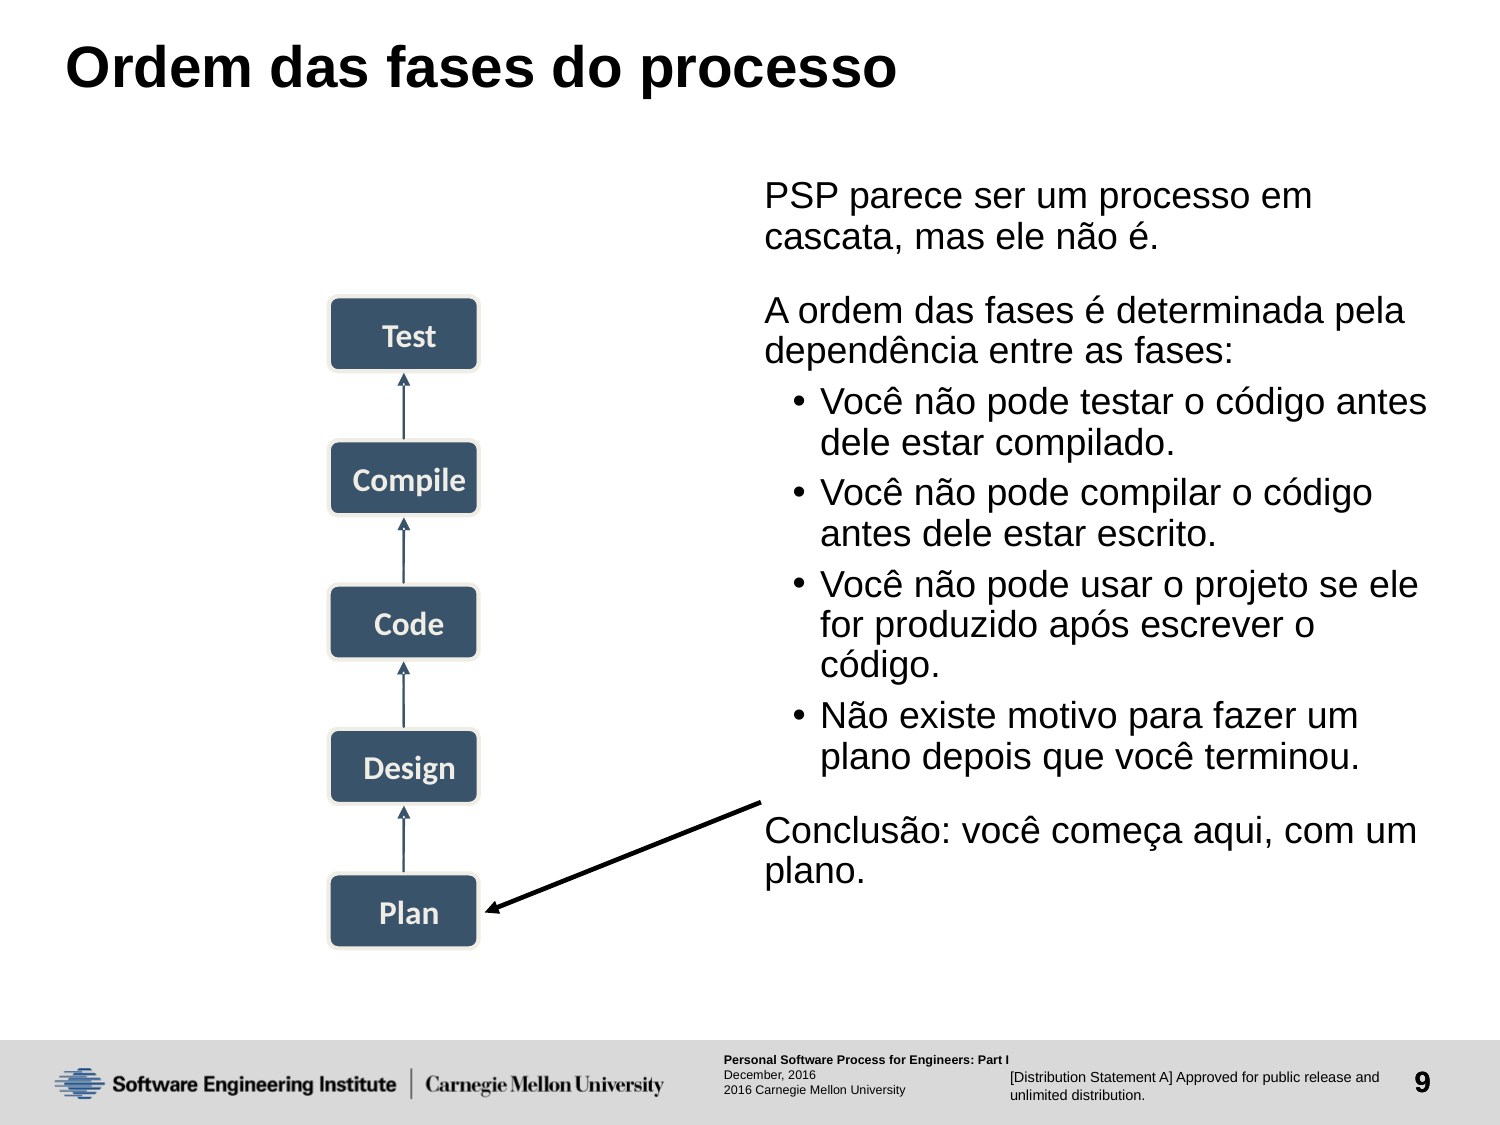

# Ordem das fases do processo
PSP parece ser um processo em cascata, mas ele não é.
A ordem das fases é determinada pela dependência entre as fases:
Você não pode testar o código antes dele estar compilado.
Você não pode compilar o código antes dele estar escrito.
Você não pode usar o projeto se ele for produzido após escrever o código.
Não existe motivo para fazer um plano depois que você terminou.
Conclusão: você começa aqui, com um plano.
Test
Compile
Code
Design
Plan